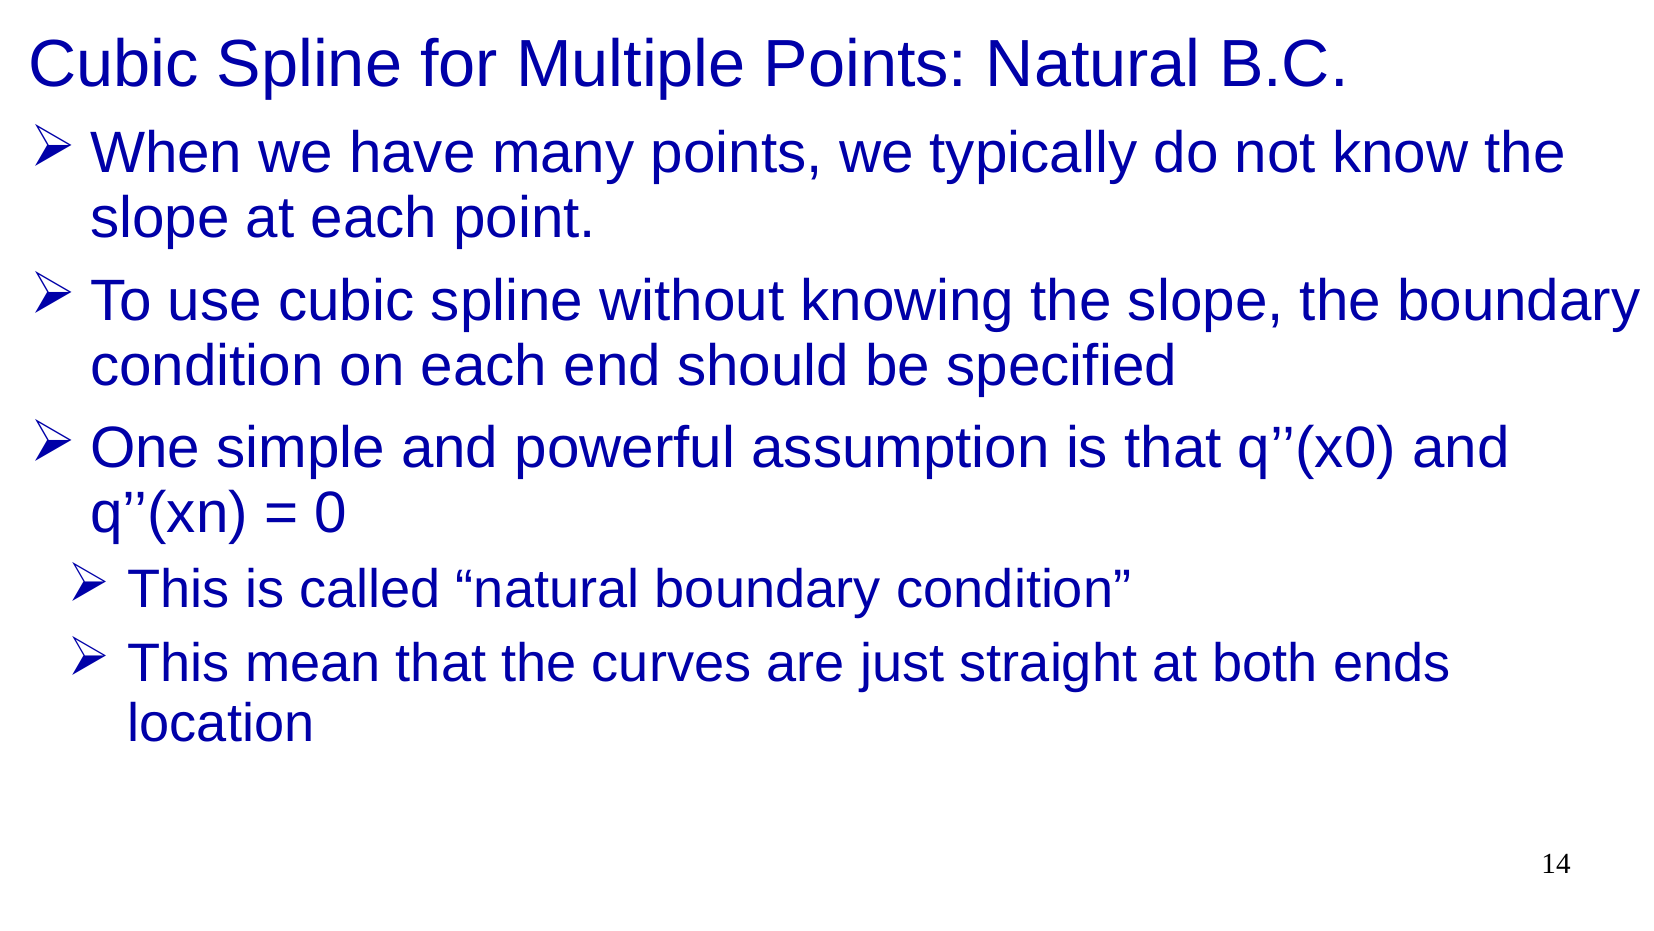

# Cubic Spline for Multiple Points: Natural B.C.
When we have many points, we typically do not know the slope at each point.
To use cubic spline without knowing the slope, the boundary condition on each end should be specified
One simple and powerful assumption is that q’’(x0) and q’’(xn) = 0
This is called “natural boundary condition”
This mean that the curves are just straight at both ends location
14